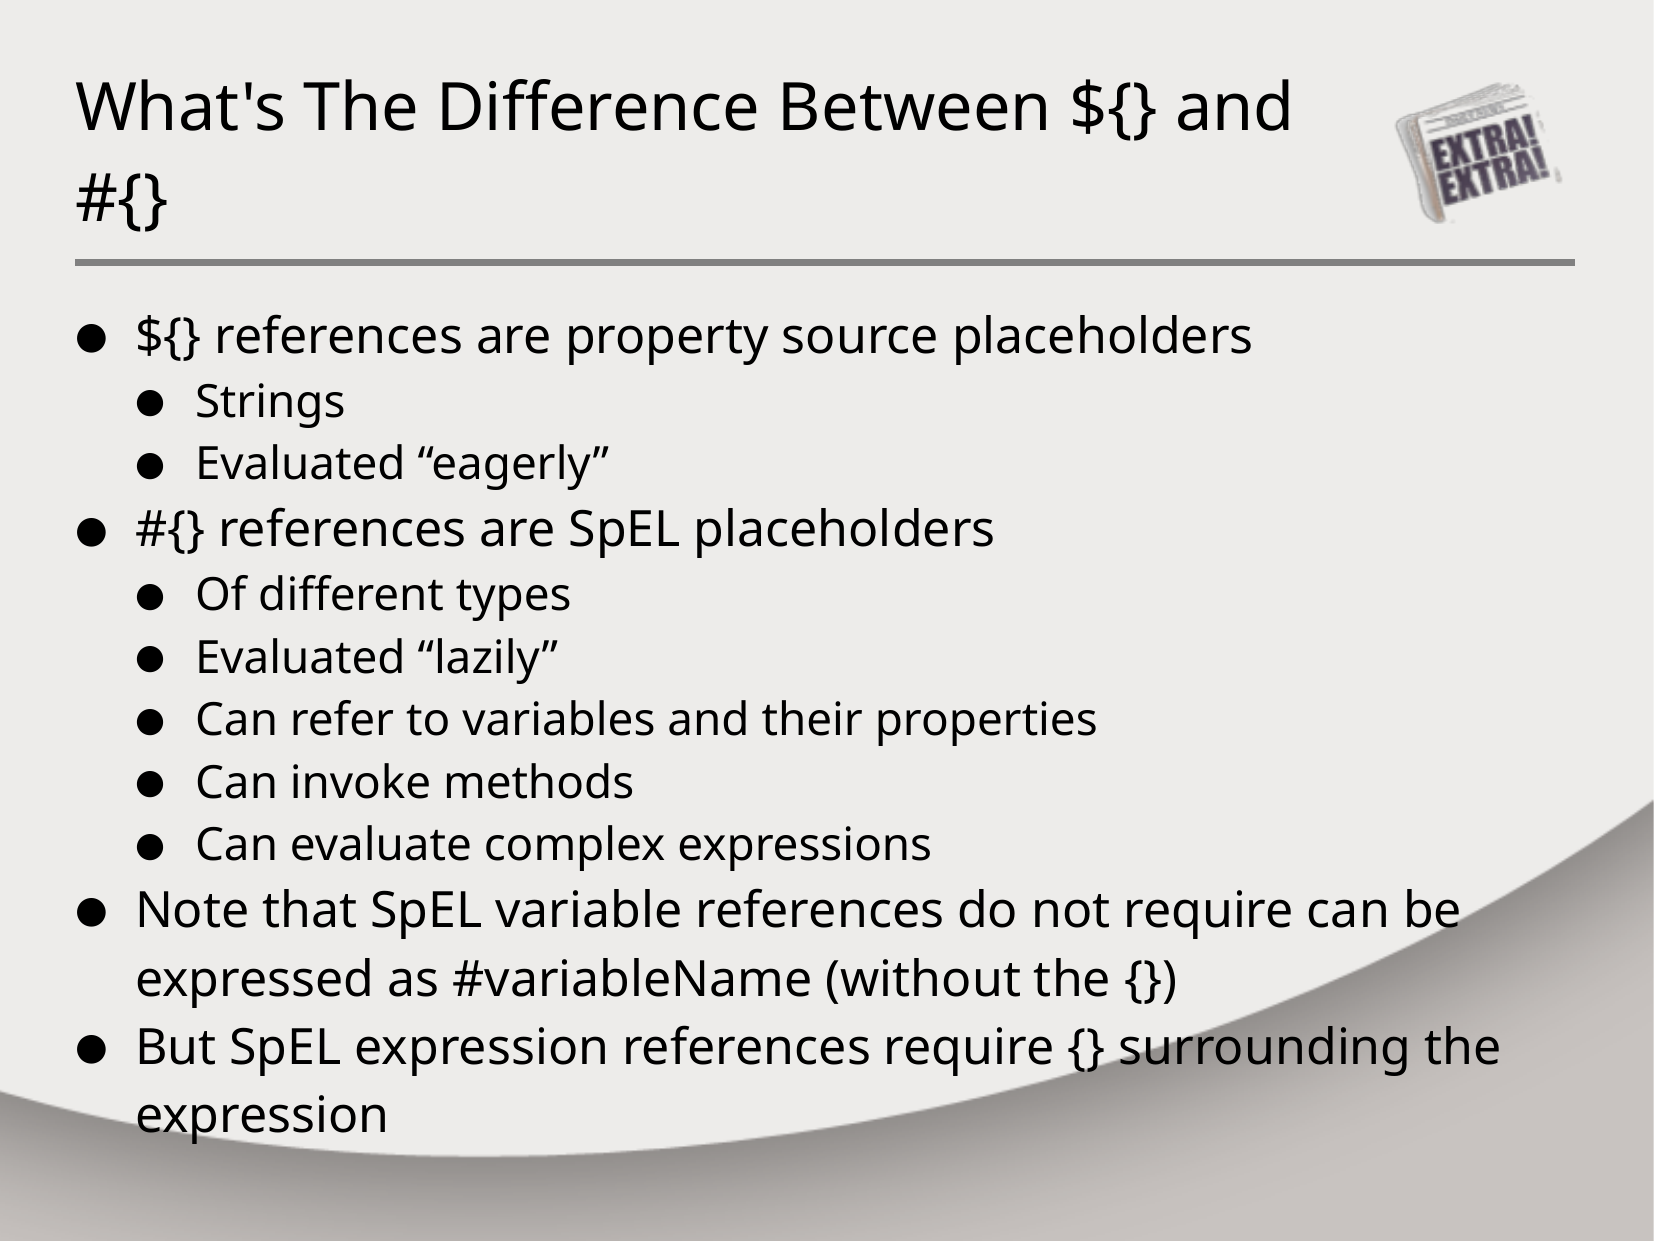

# What's The Difference Between ${} and #{}
${} references are property source placeholders
Strings
Evaluated “eagerly”
#{} references are SpEL placeholders
Of different types
Evaluated “lazily”
Can refer to variables and their properties
Can invoke methods
Can evaluate complex expressions
Note that SpEL variable references do not require can be expressed as #variableName (without the {})
But SpEL expression references require {} surrounding the expression